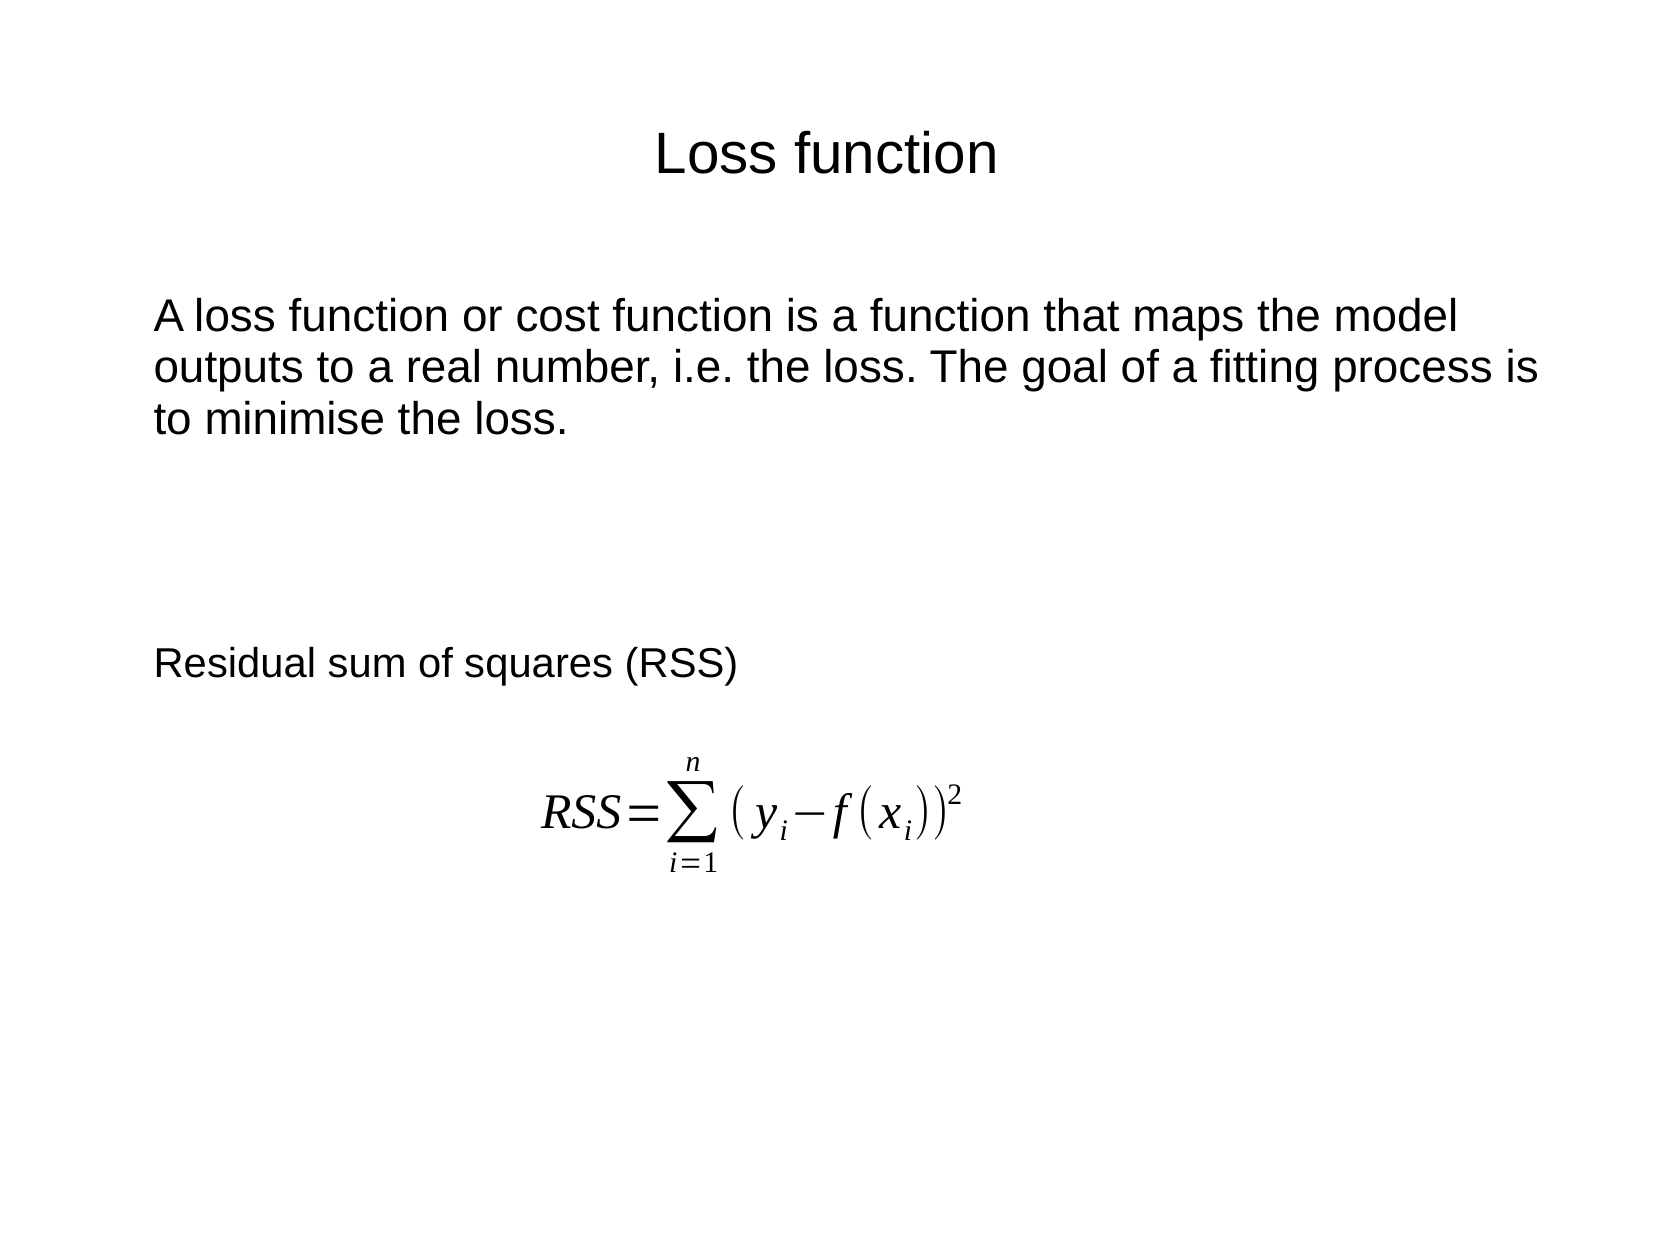

# Loss function
A loss function or cost function is a function that maps the model outputs to a real number, i.e. the loss. The goal of a fitting process is to minimise the loss.
Residual sum of squares (RSS)